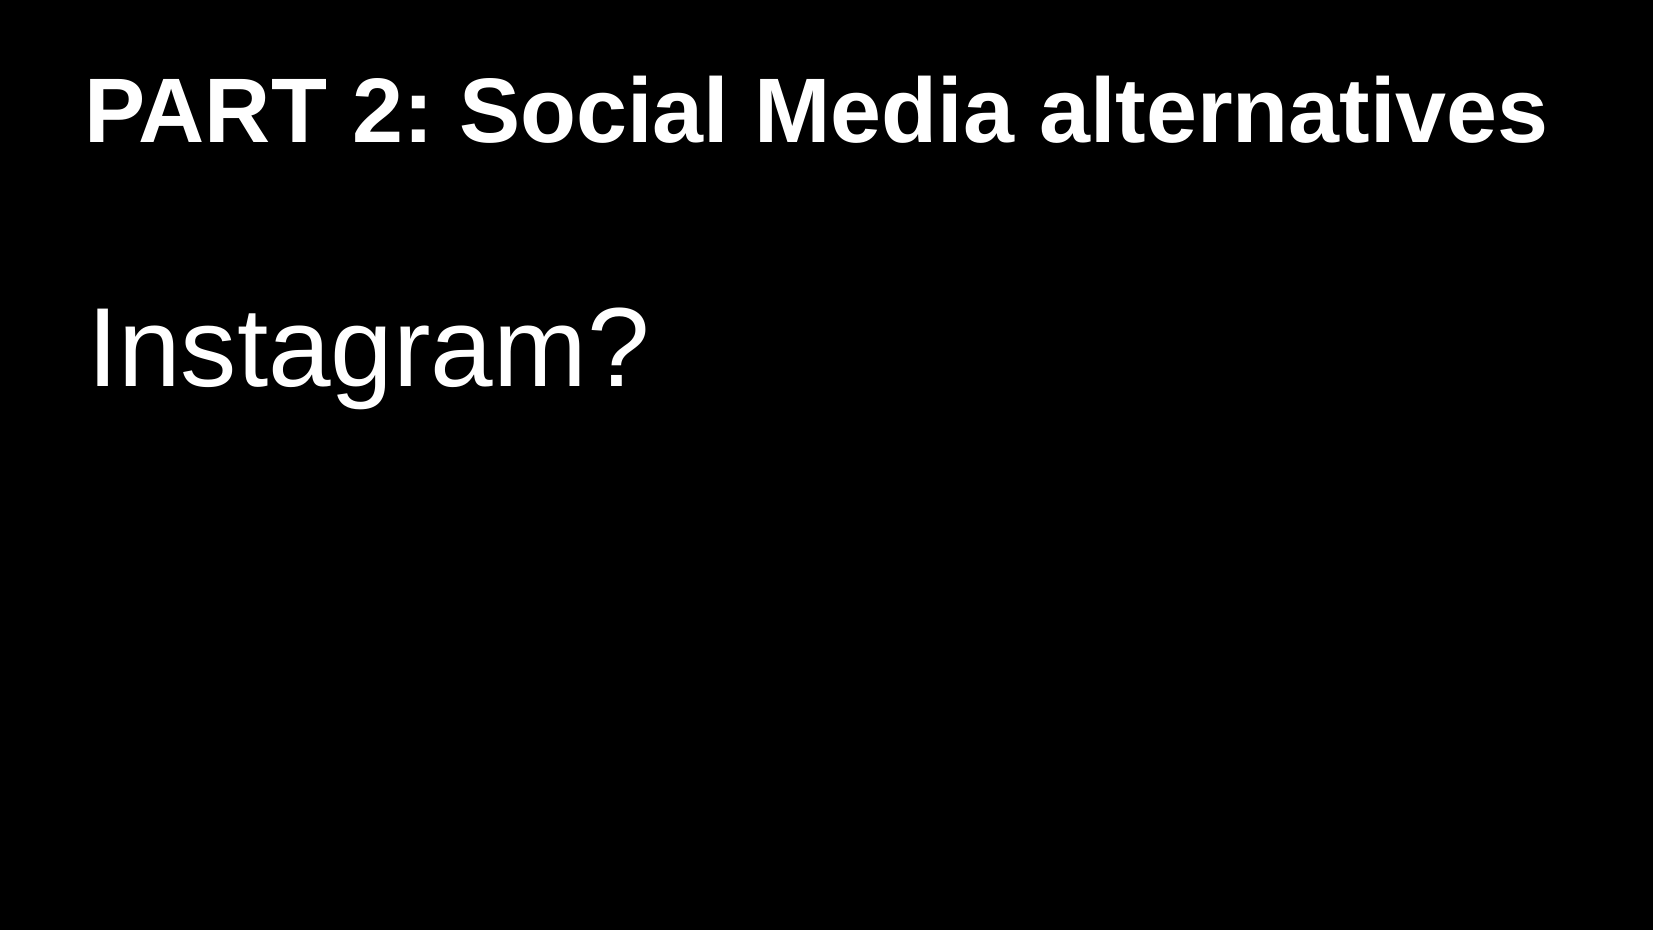

# PART 2: Social Media alternatives
Instagram?